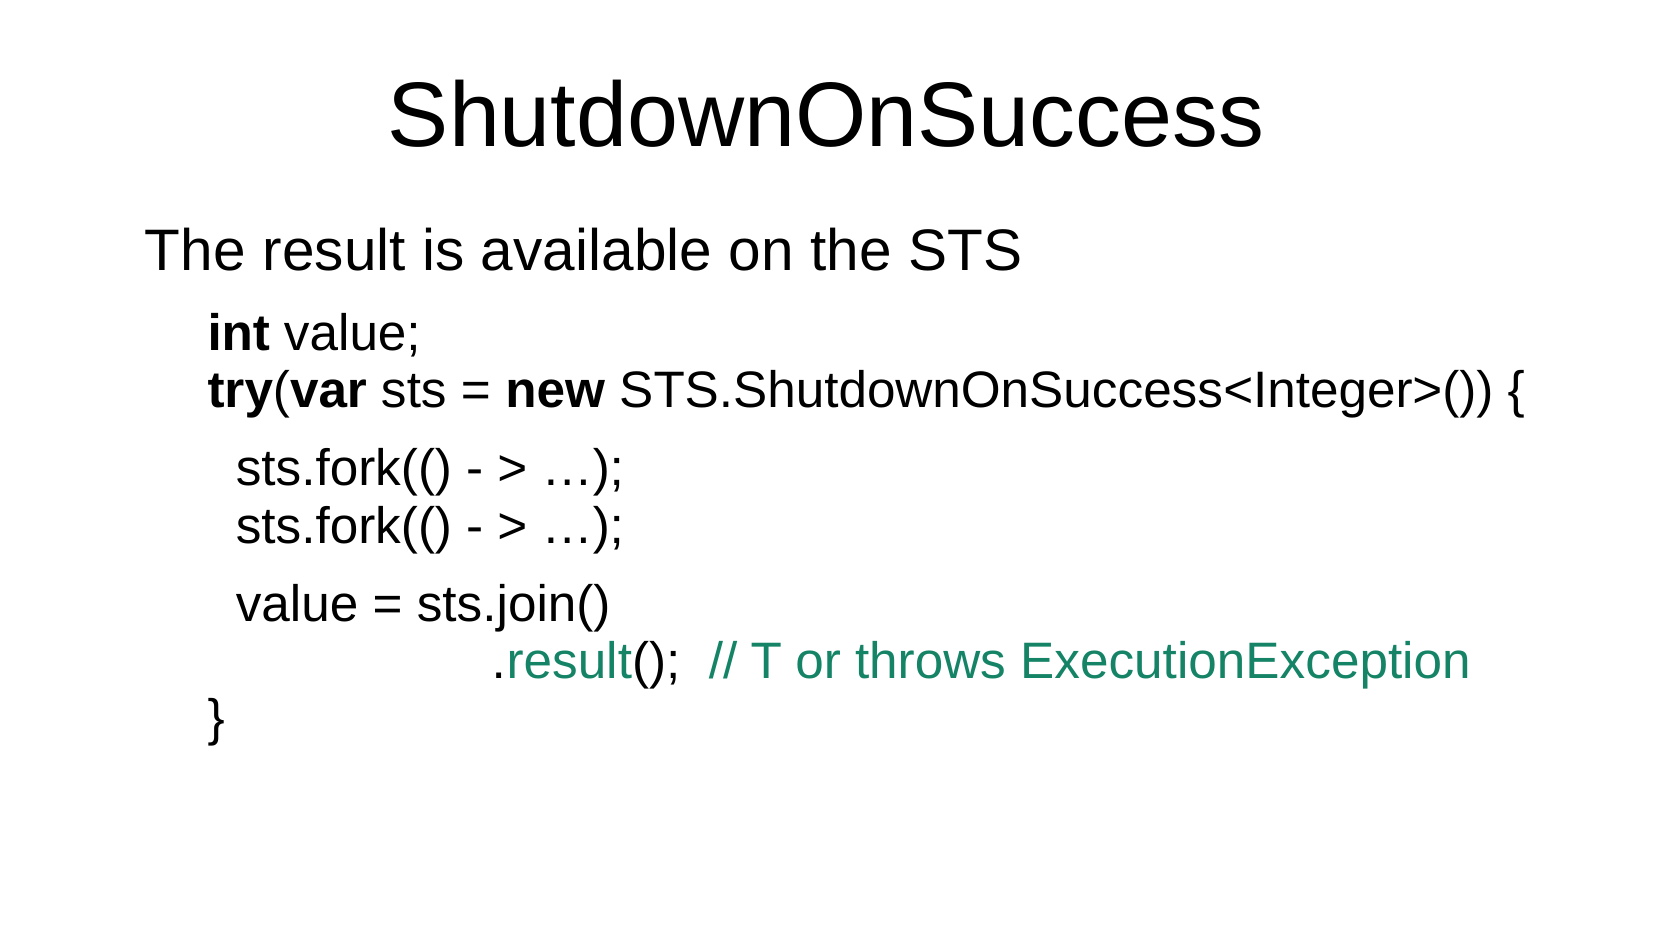

# ShutdownOnSuccess
The result is available on the STS
int value;
try(var sts = new STS.ShutdownOnSuccess<Integer>()) {
 sts.fork(() - > …);
 sts.fork(() - > …);
 value = sts.join()
 .result(); // T or throws ExecutionException
}